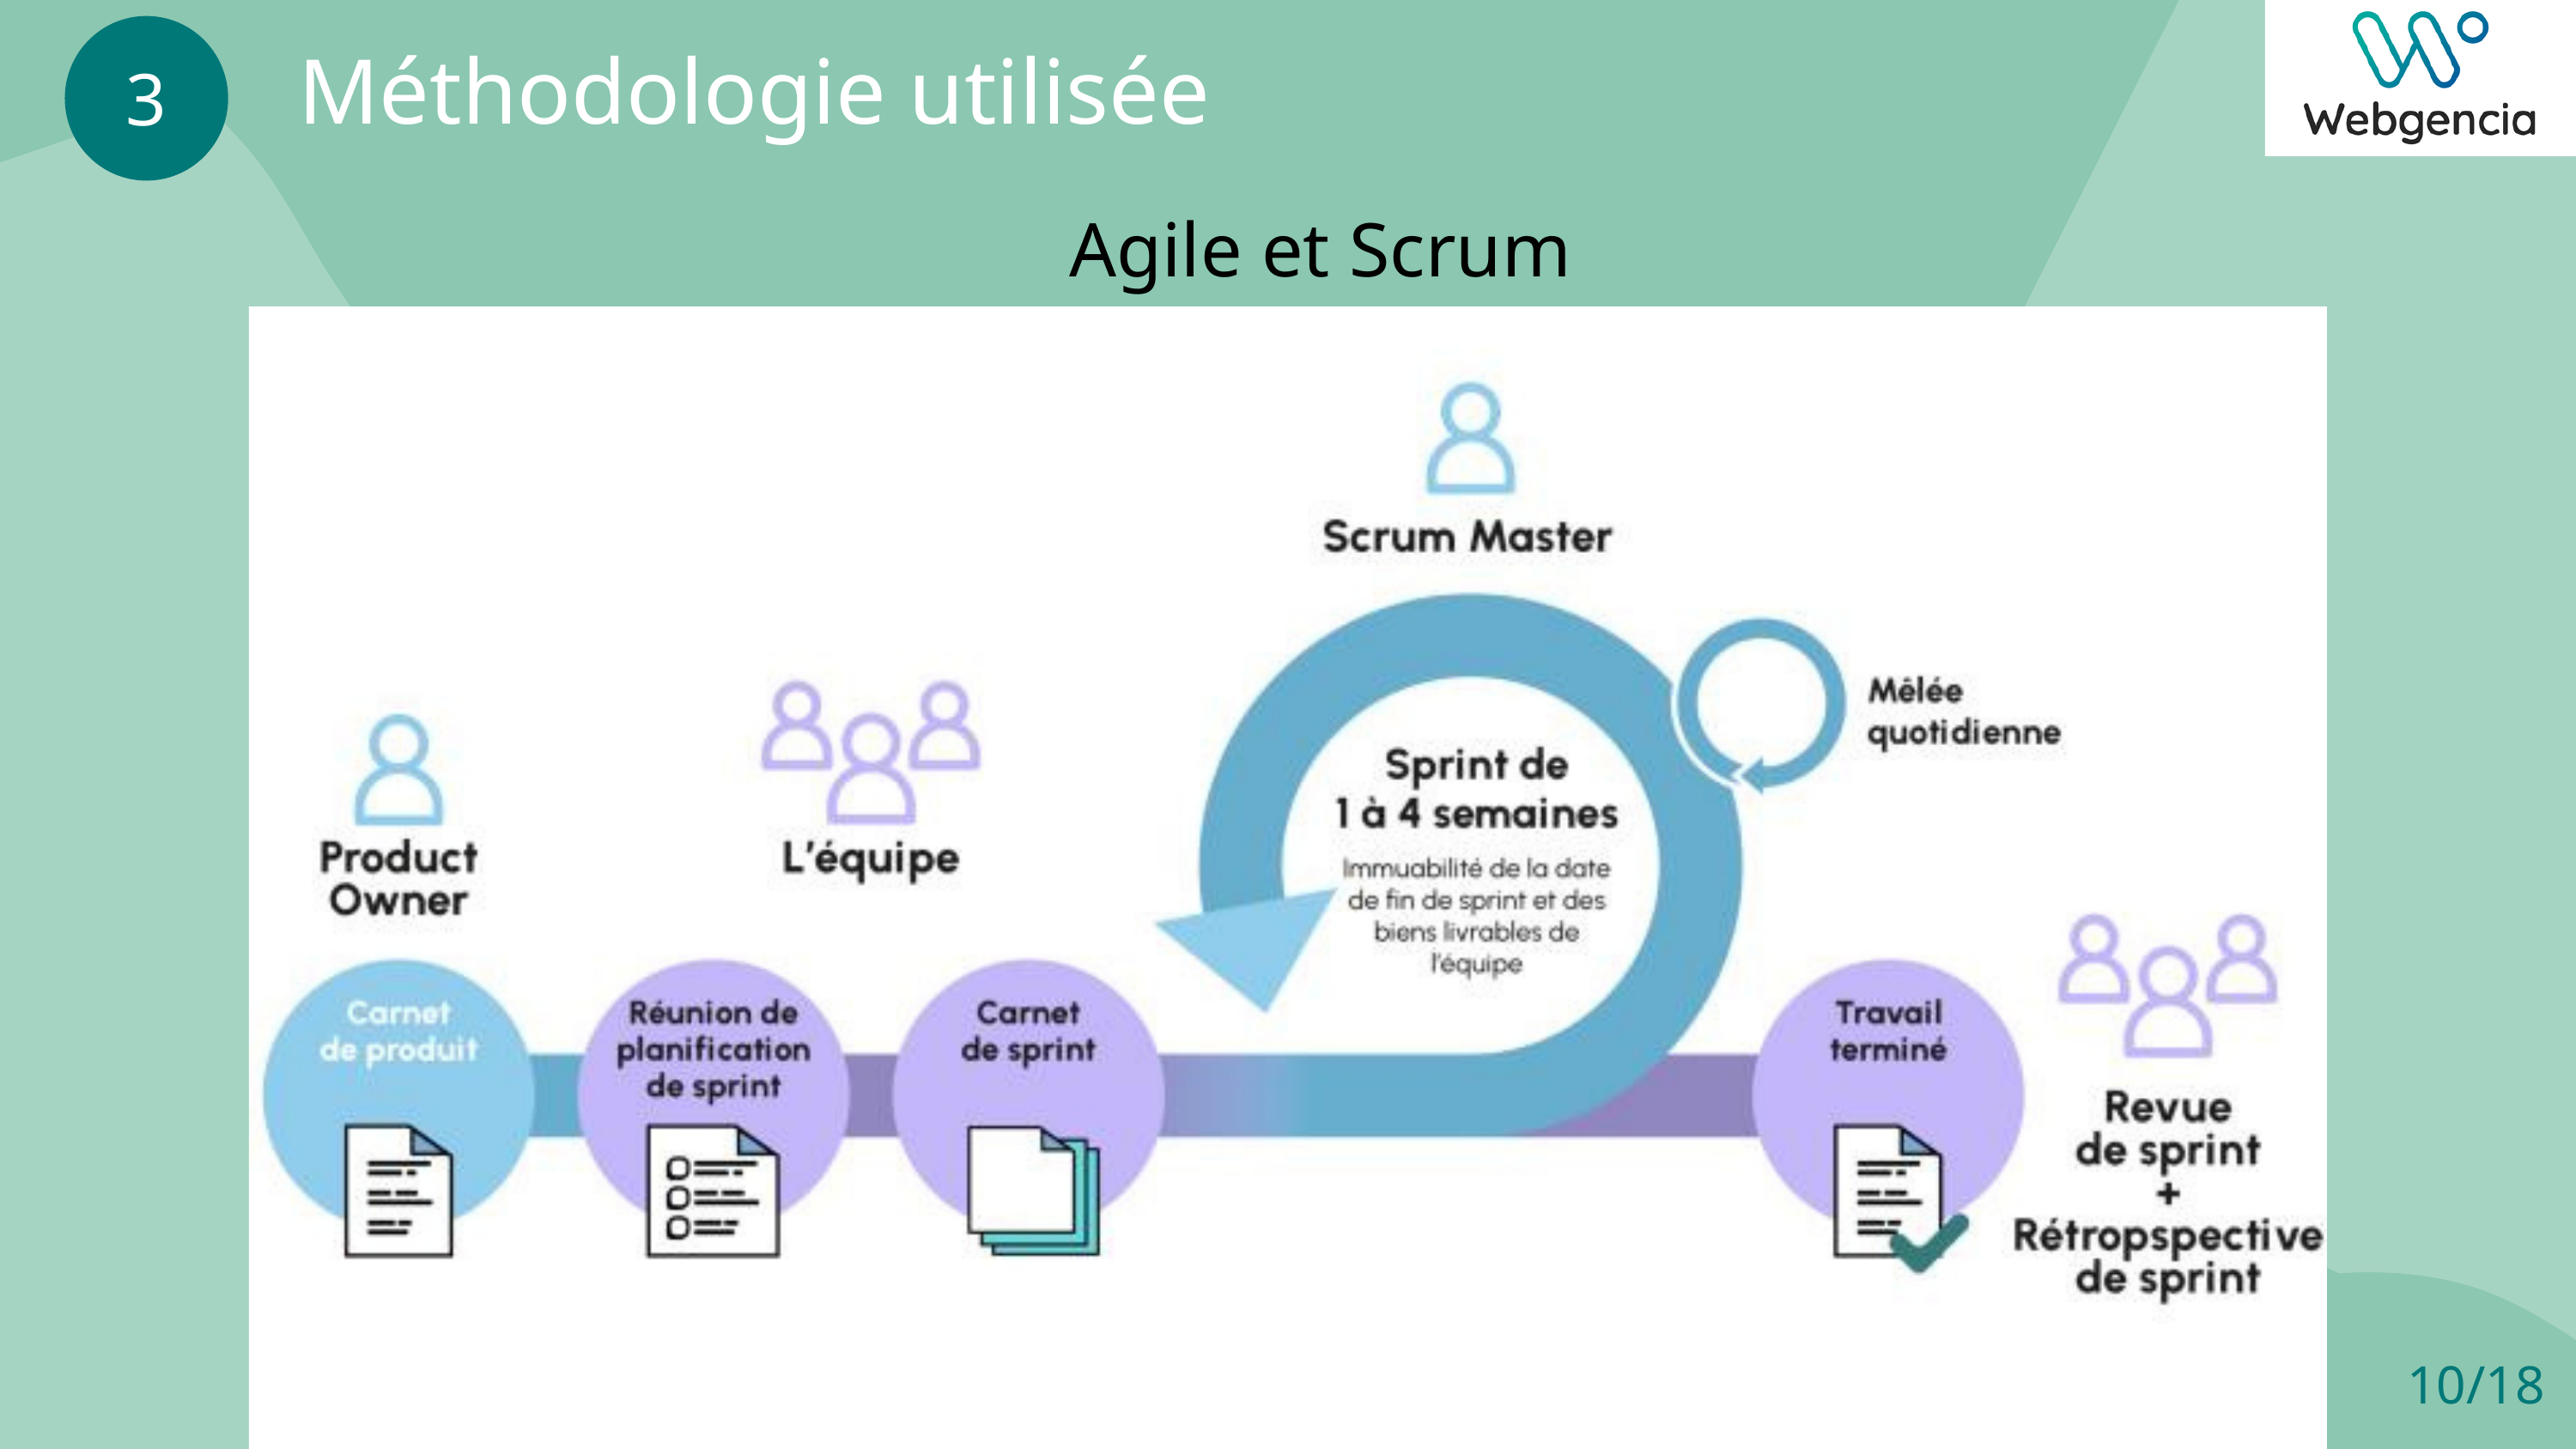

3
Méthodologie utilisée
Agile et Scrum
10/18